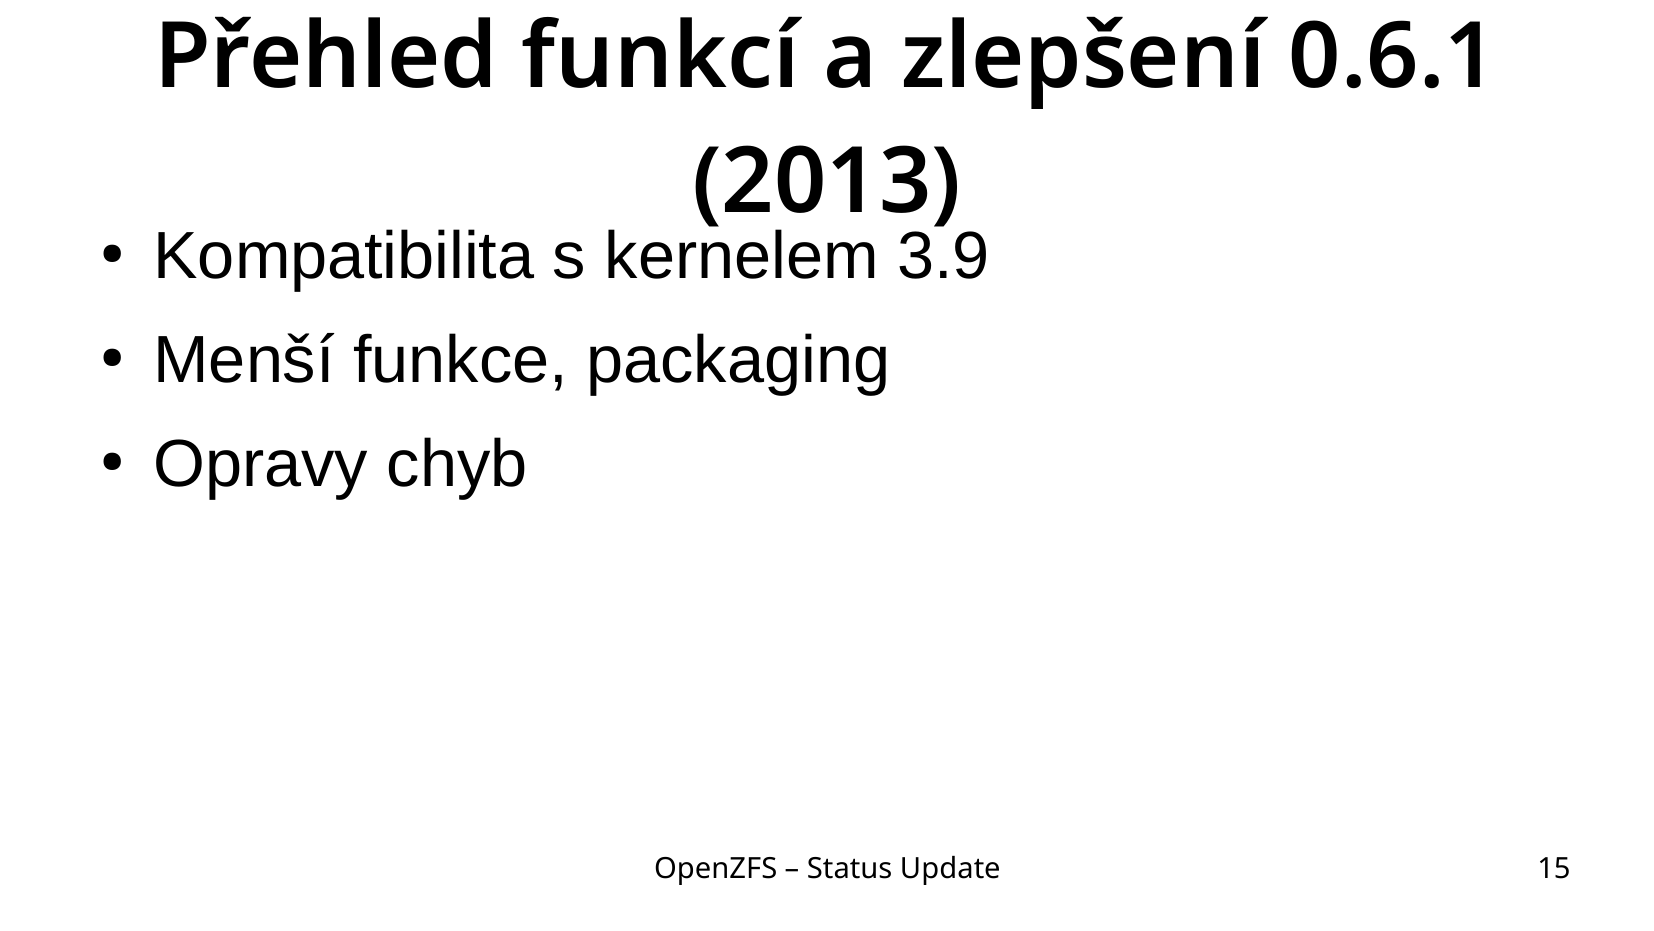

# Přehled funkcí a zlepšení 0.6.1 (2013)
Kompatibilita s kernelem 3.9
Menší funkce, packaging
Opravy chyb
OpenZFS – Status Update
15